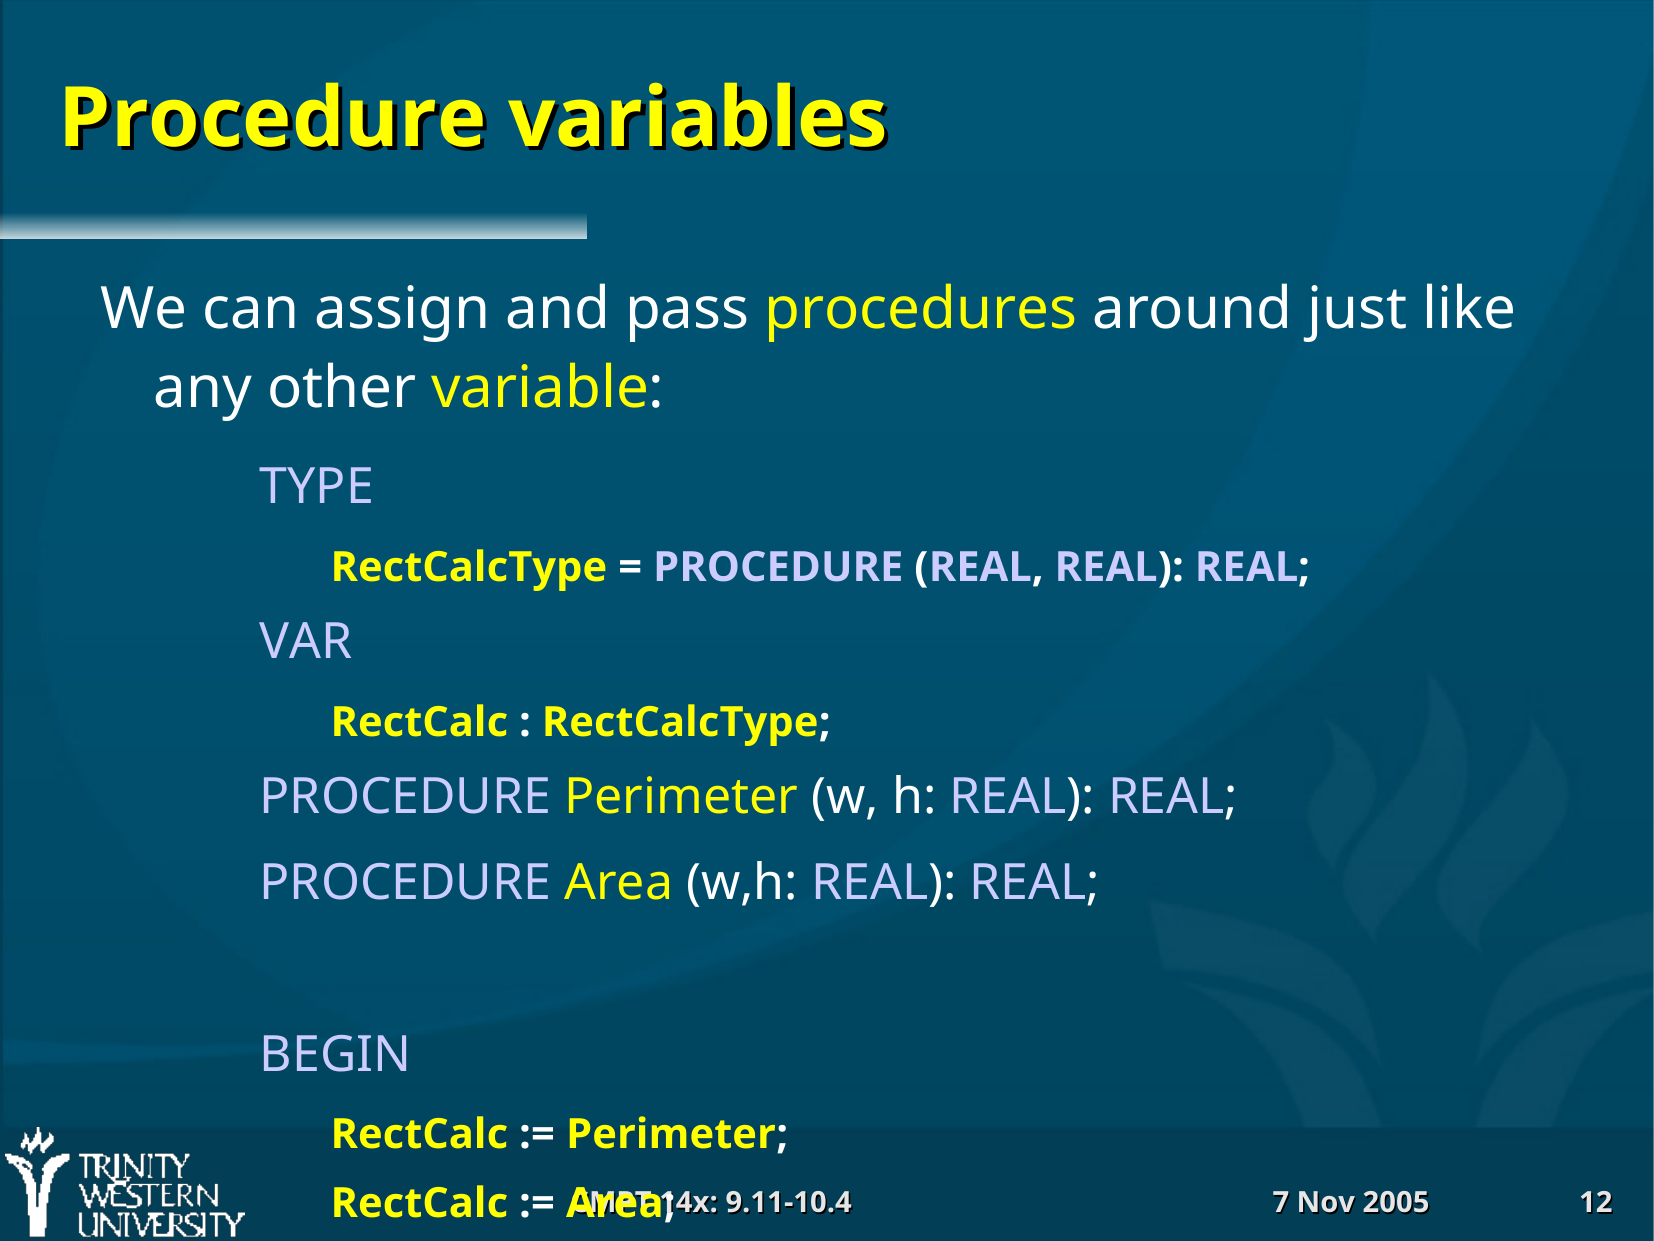

# Procedure variables
We can assign and pass procedures around just like any other variable:
TYPE
RectCalcType = PROCEDURE (REAL, REAL): REAL;
VAR
RectCalc : RectCalcType;
PROCEDURE Perimeter (w, h: REAL): REAL;
PROCEDURE Area (w,h: REAL): REAL;
BEGIN
RectCalc := Perimeter;
RectCalc := Area;
CMPT 14x: 9.11-10.4
7 Nov 2005
12